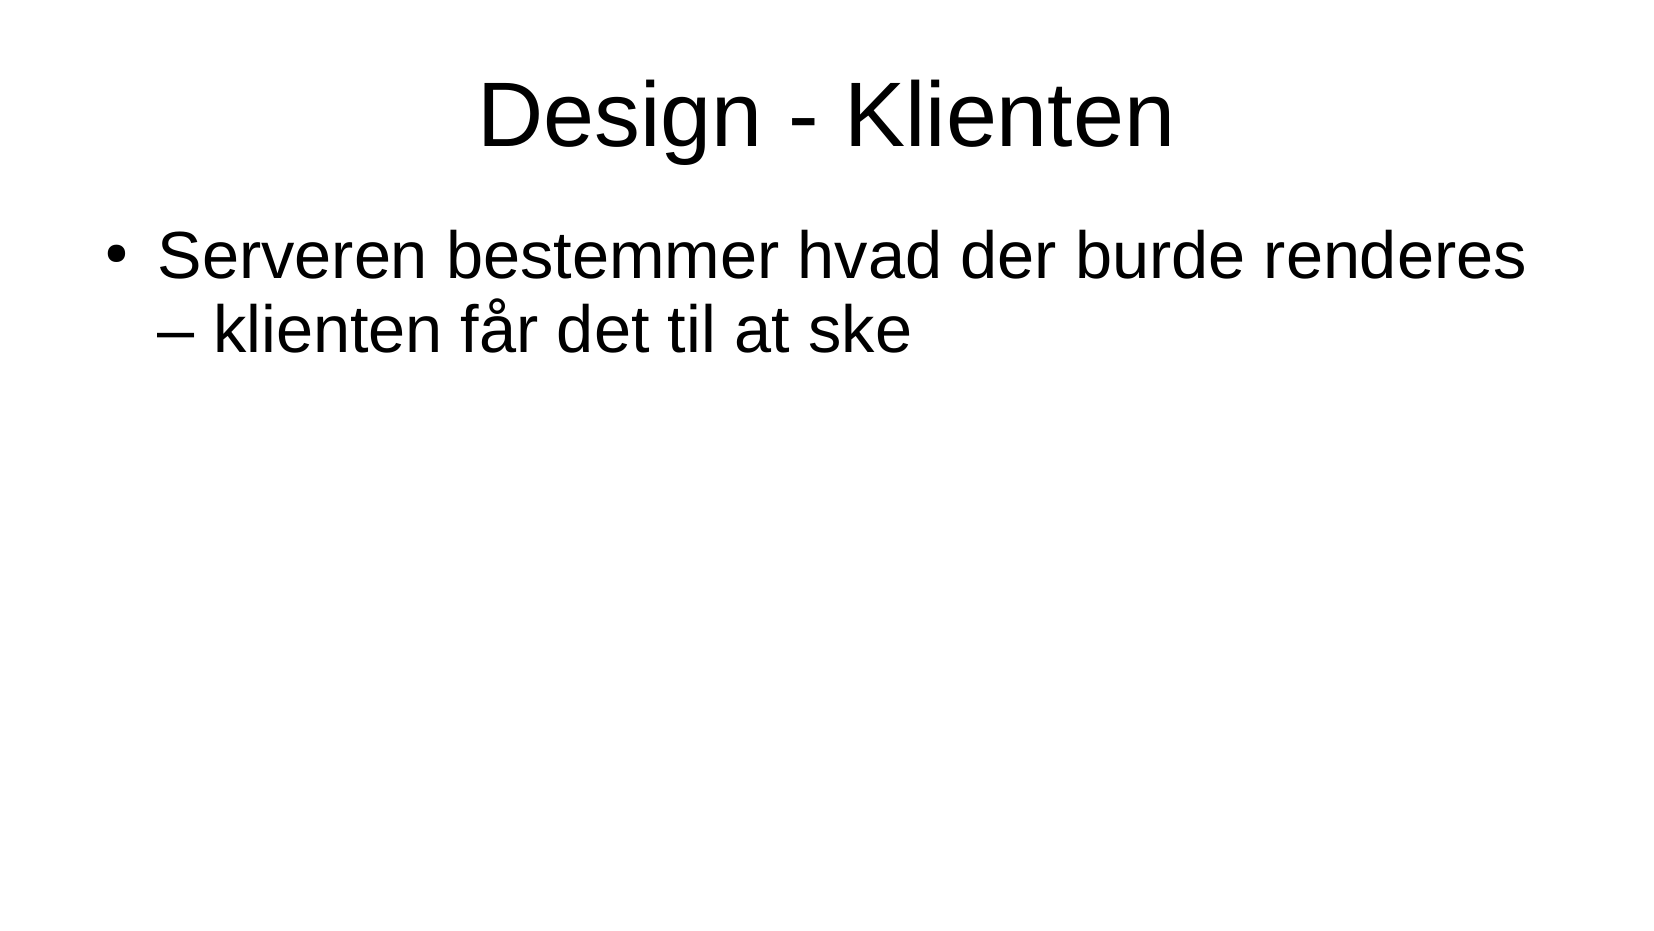

# Design - Klienten
Serveren bestemmer hvad der burde renderes – klienten får det til at ske